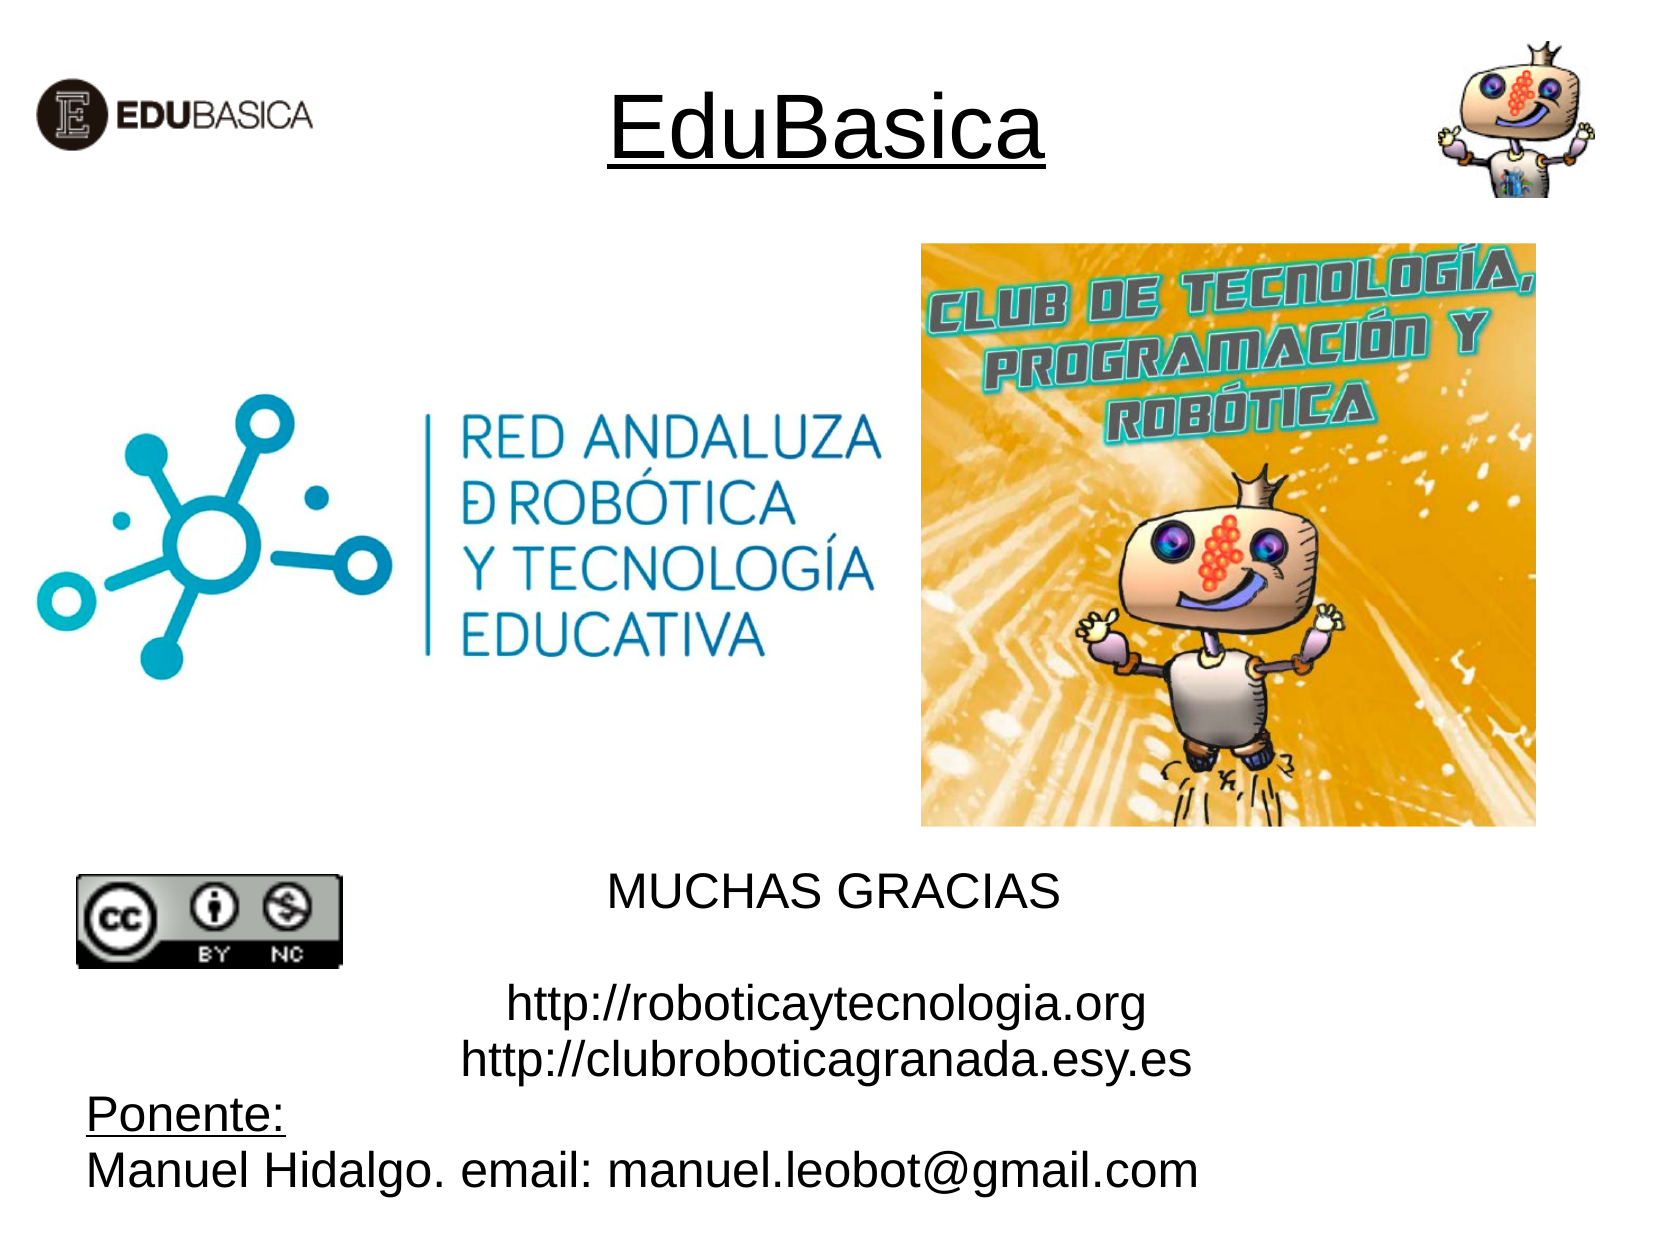

# EduBasica
 MUCHAS GRACIAS
http://roboticaytecnologia.org
http://clubroboticagranada.esy.es
Ponente:
Manuel Hidalgo. email: manuel.leobot@gmail.com